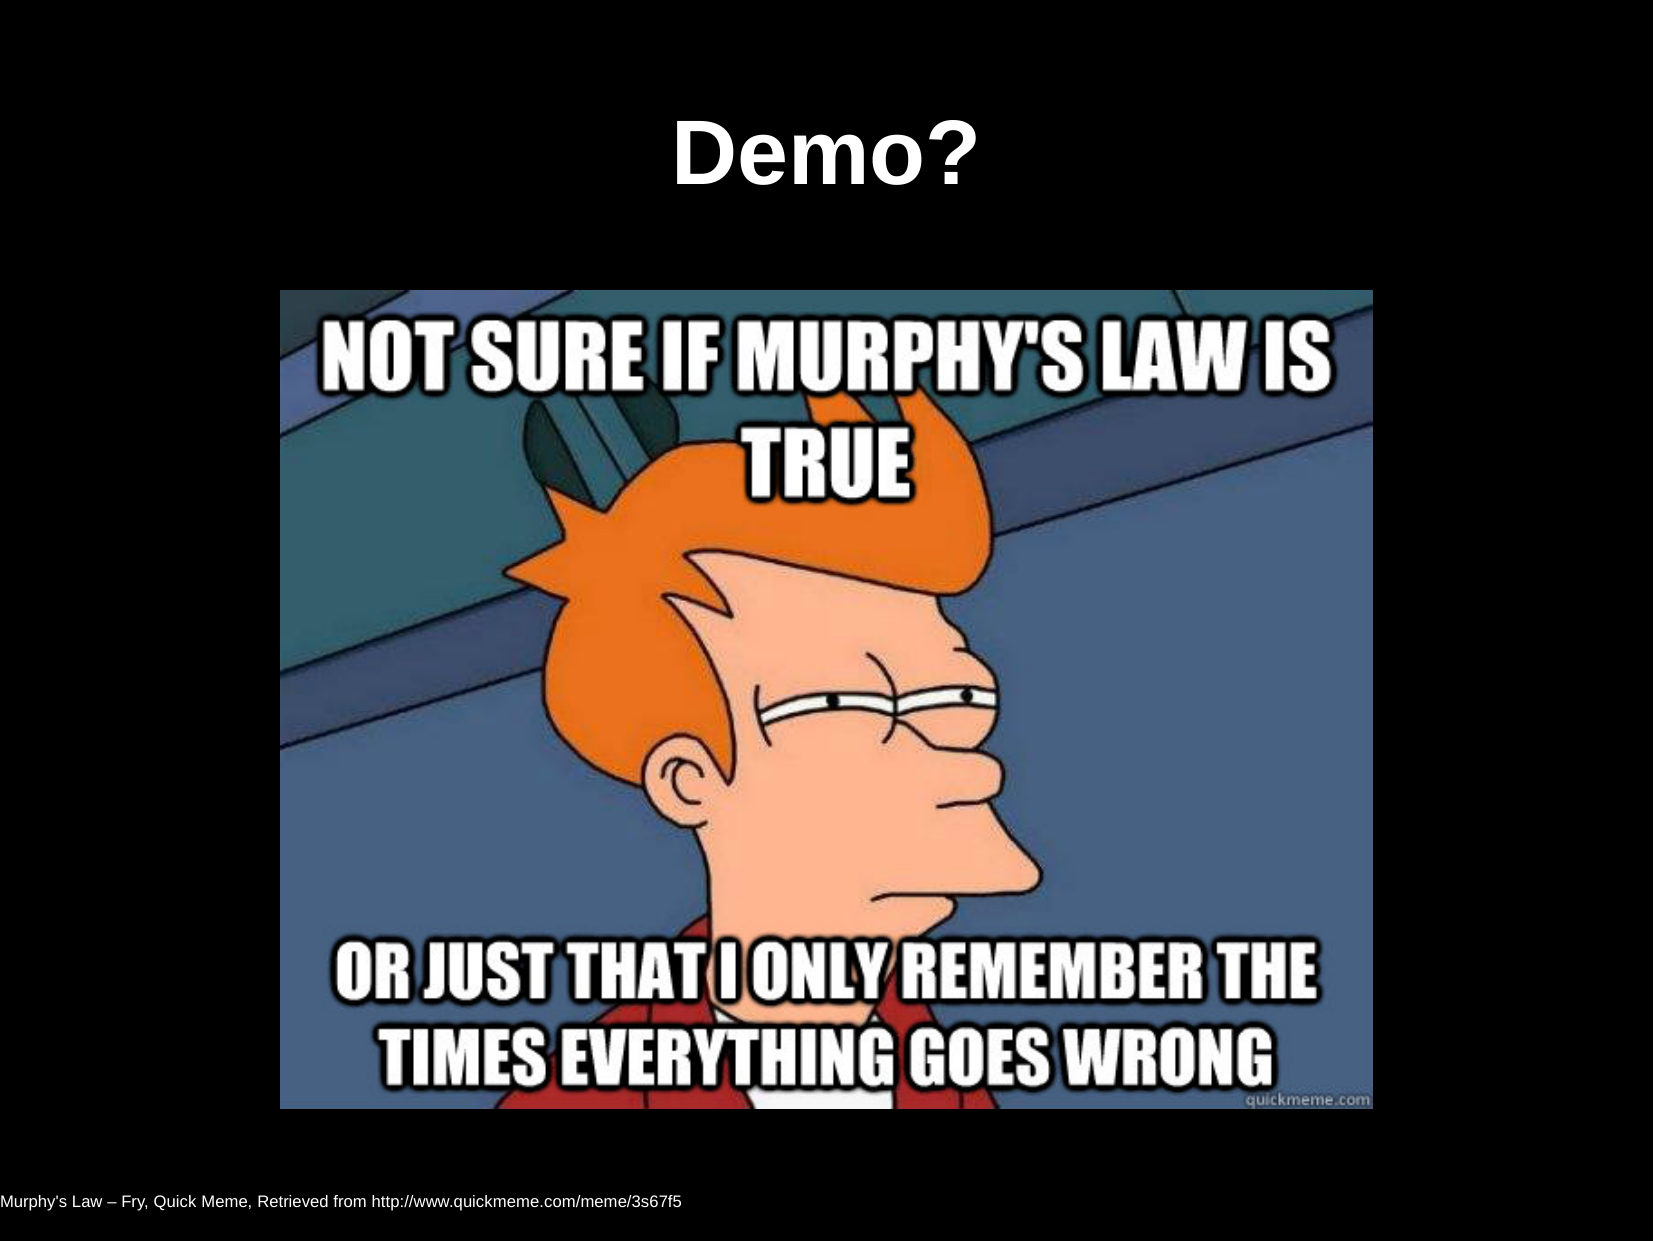

# Demo?
Murphy's Law – Fry, Quick Meme, Retrieved from http://www.quickmeme.com/meme/3s67f5